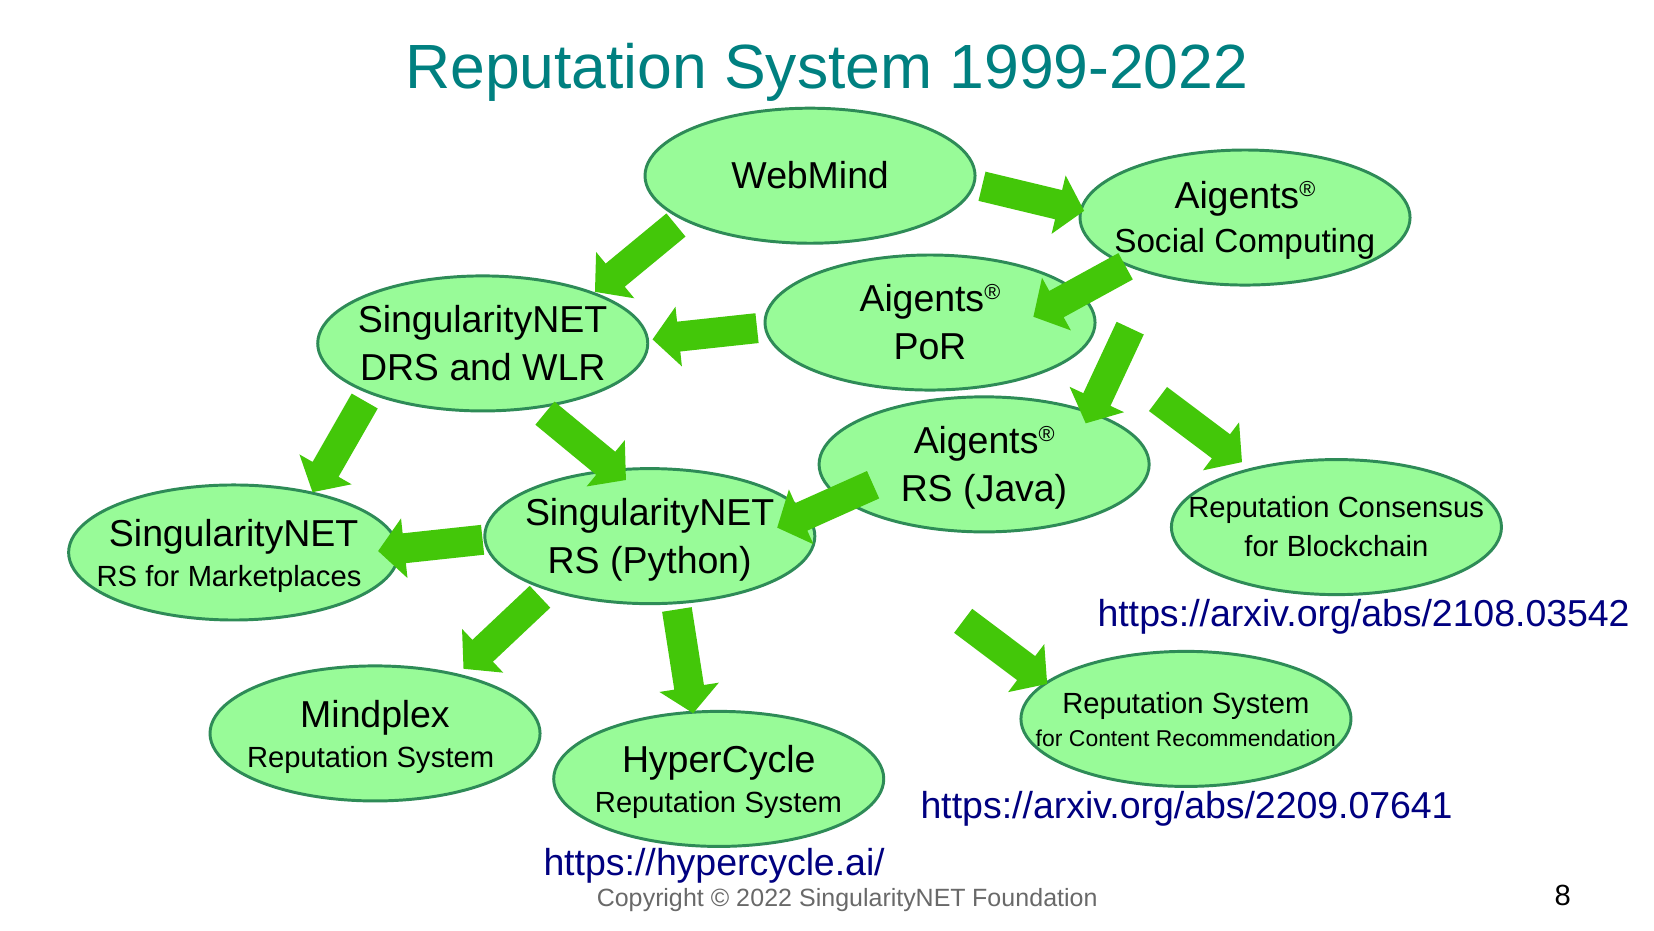

Reputation System 1999-2022
WebMind
Aigents®
Social Computing
Aigents®
PoR
SingularityNET
DRS and WLR
Aigents®
RS (Java)
Reputation Consensus
for Blockchain
SingularityNET
RS (Python)
SingularityNET
RS for Marketplaces
https://arxiv.org/abs/2108.03542
Reputation System
for Content Recommendation
Mindplex
Reputation System
HyperСycle
Reputation System
https://arxiv.org/abs/2209.07641
https://hypercycle.ai/
Copyright © 2022 SingularityNET Foundation
8